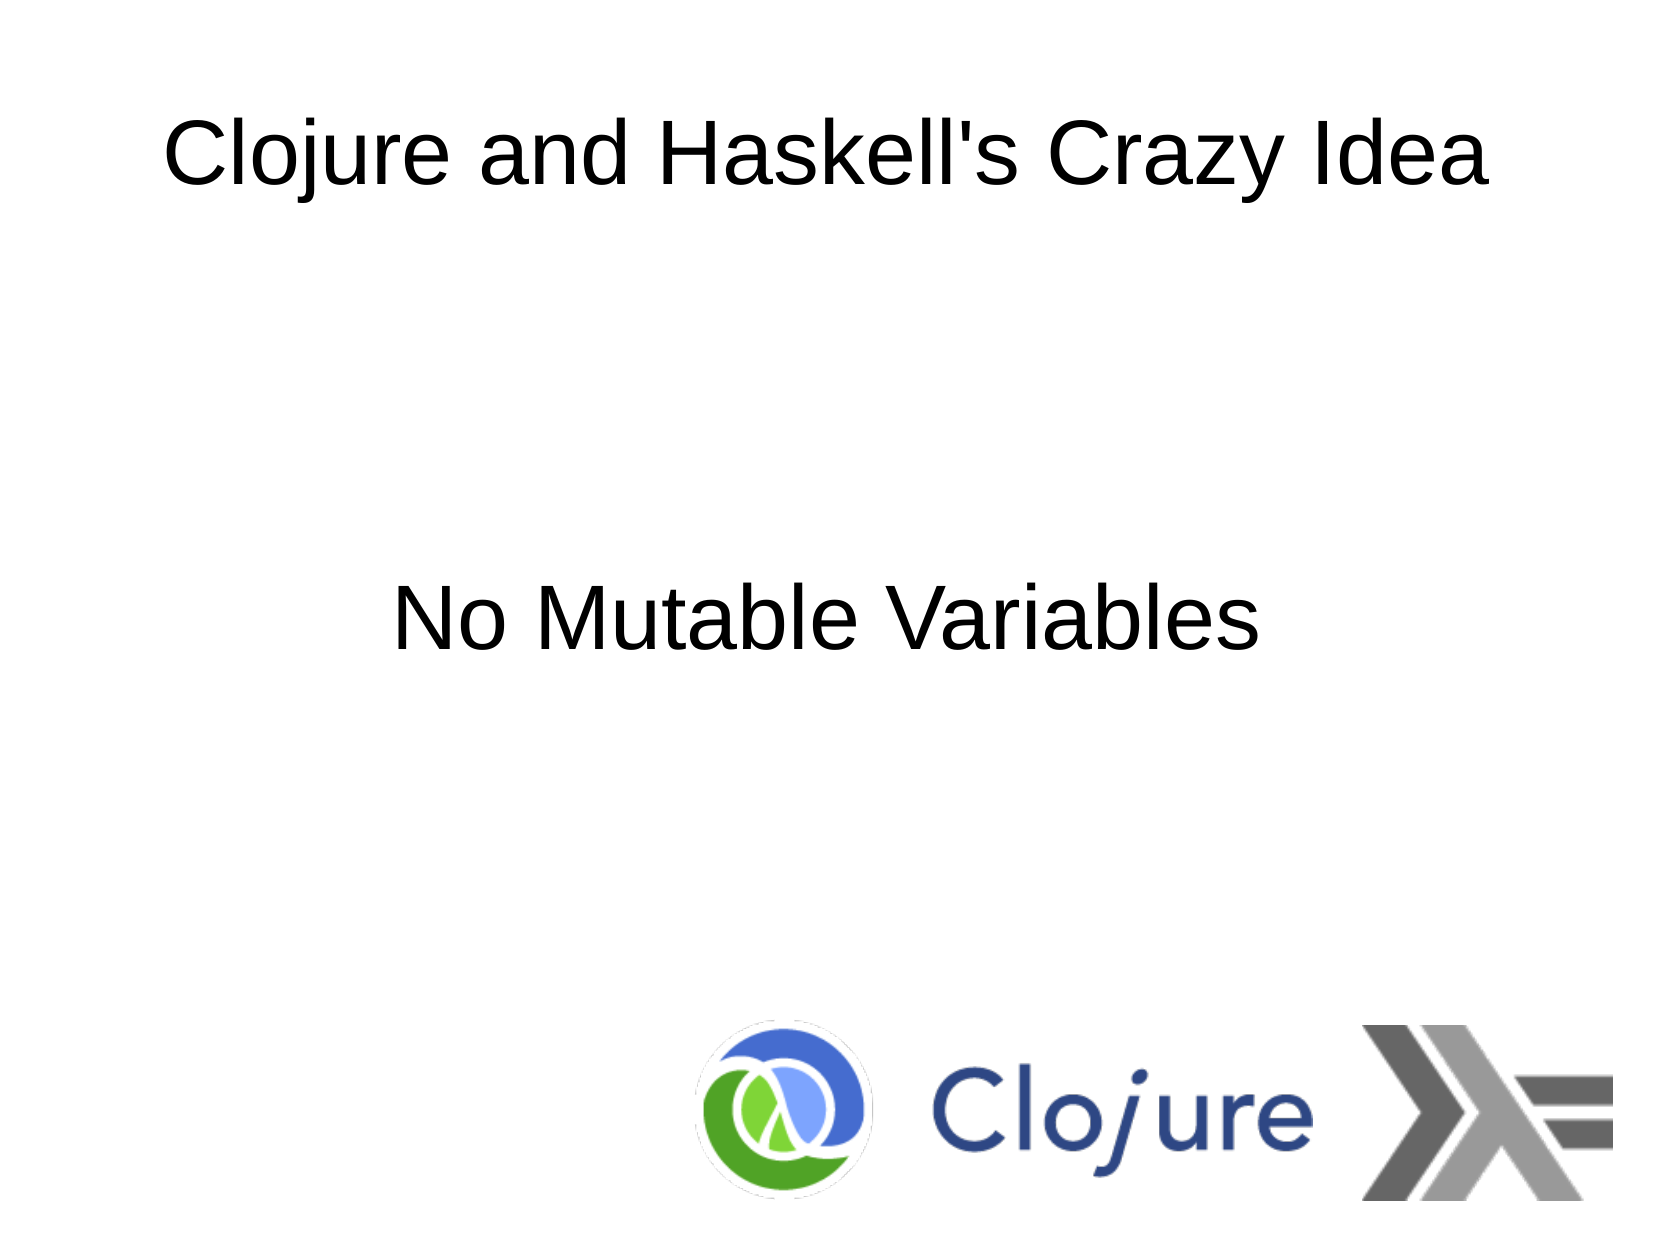

# Clojure and Haskell's Crazy Idea
No Mutable Variables